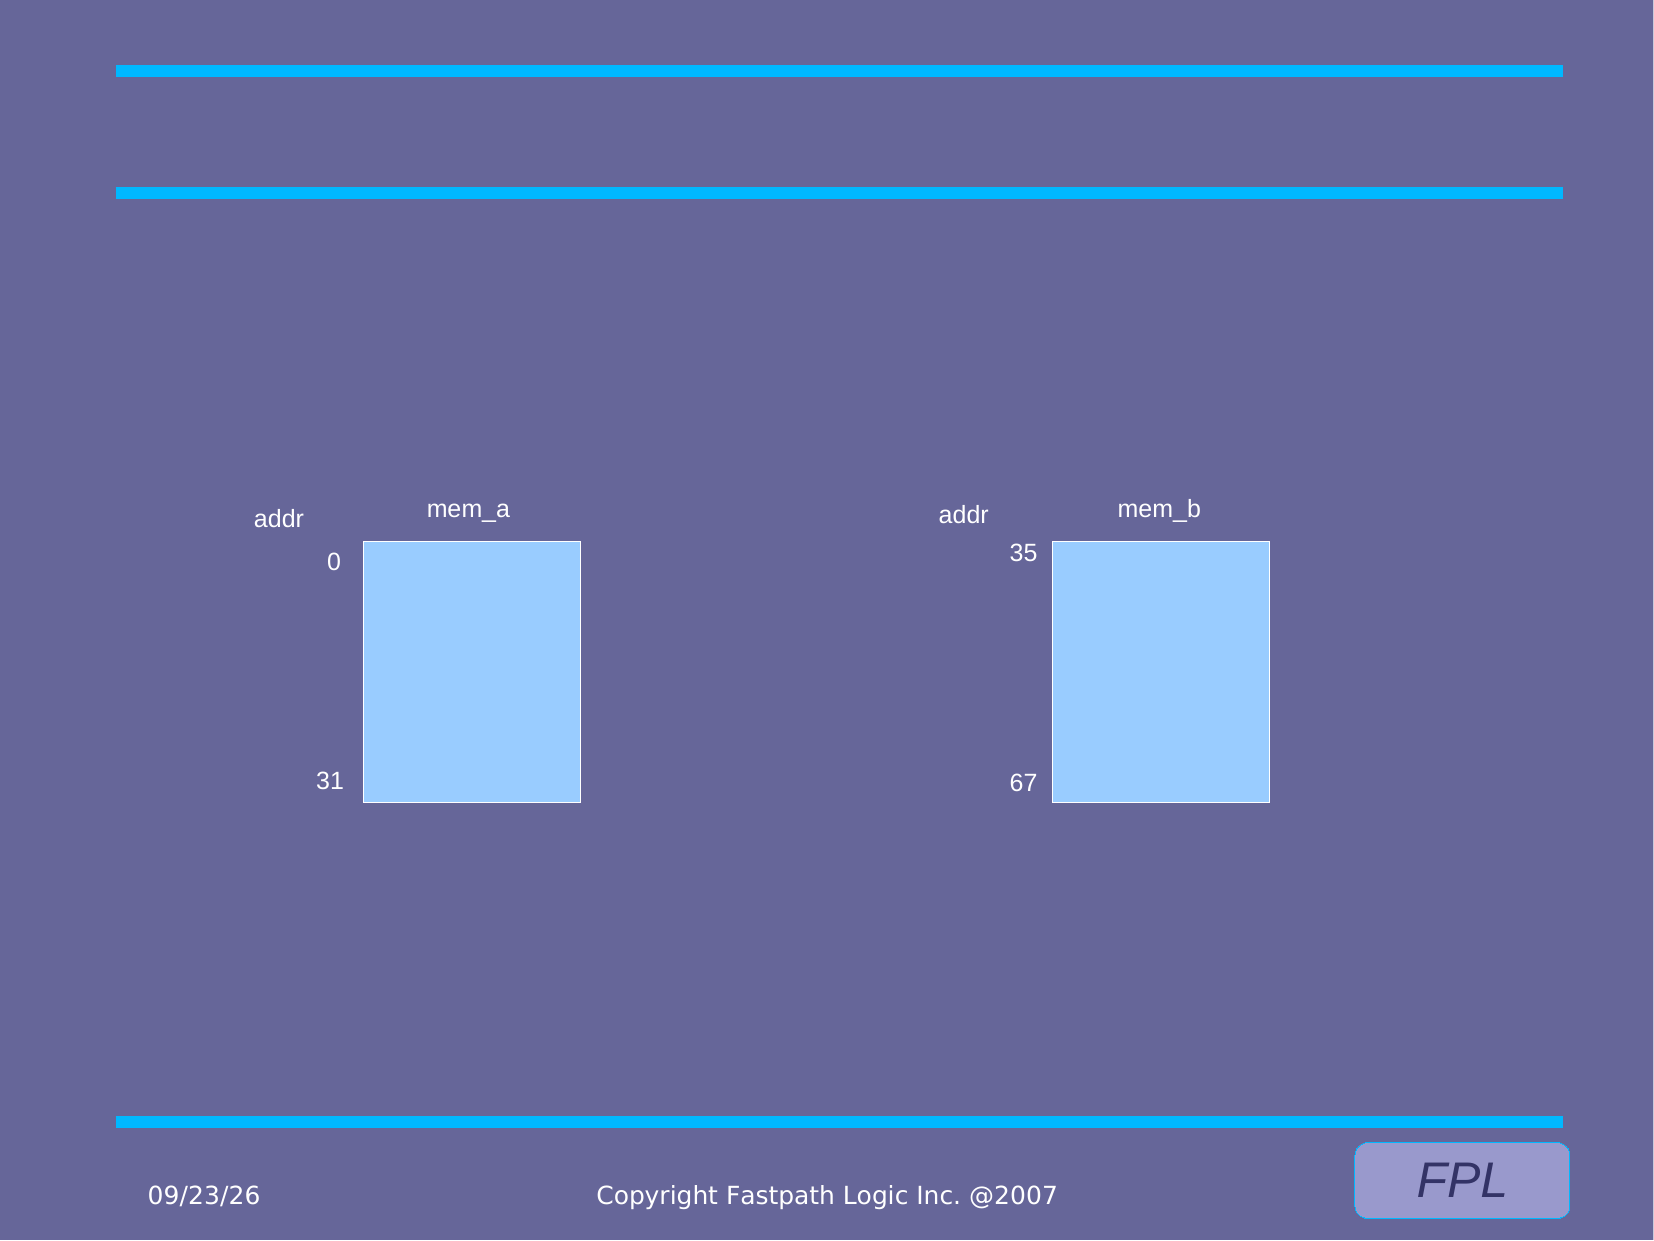

#
mem_a
mem_b
addr
addr
35
0
31
67
Copyright Fastpath Logic Inc. @2007